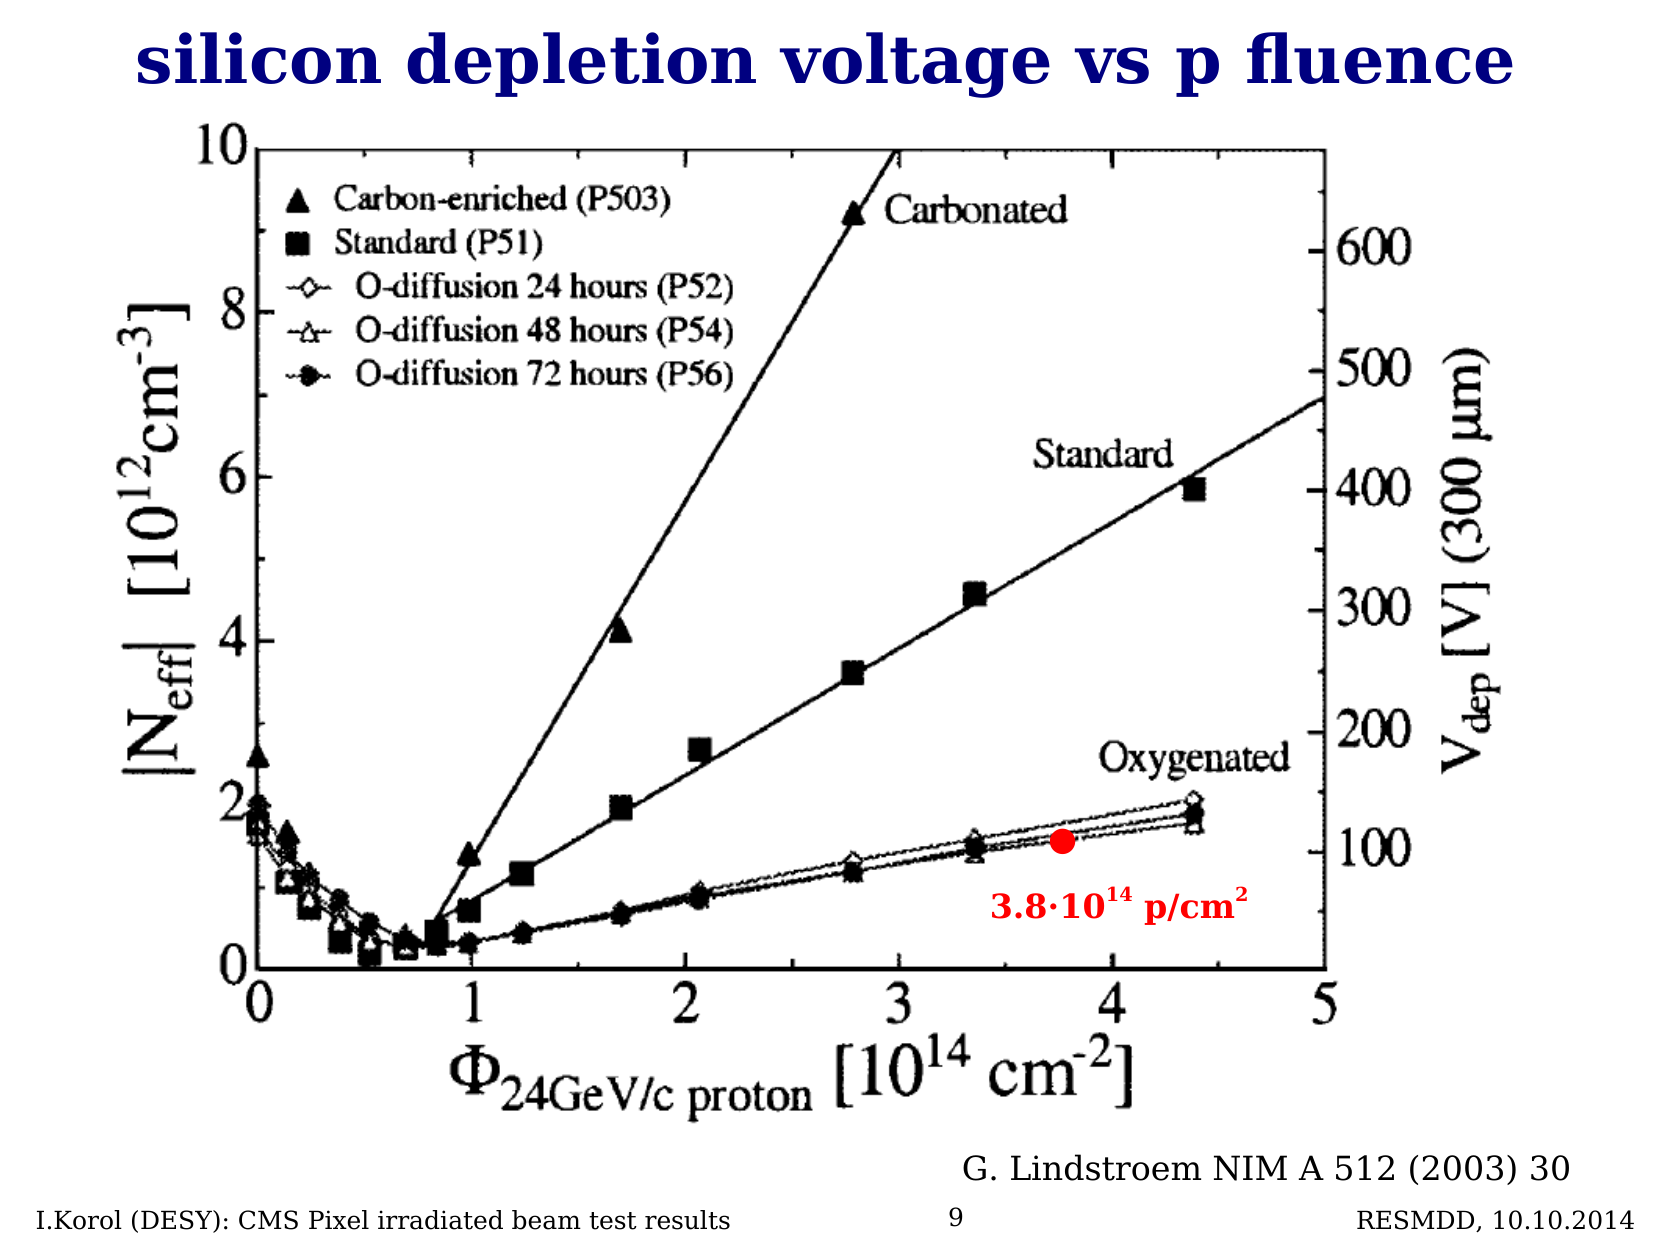

# silicon depletion voltage vs p fluence
●
3.8·1014 p/cm2
G. Lindstroem NIM A 512 (2003) 30